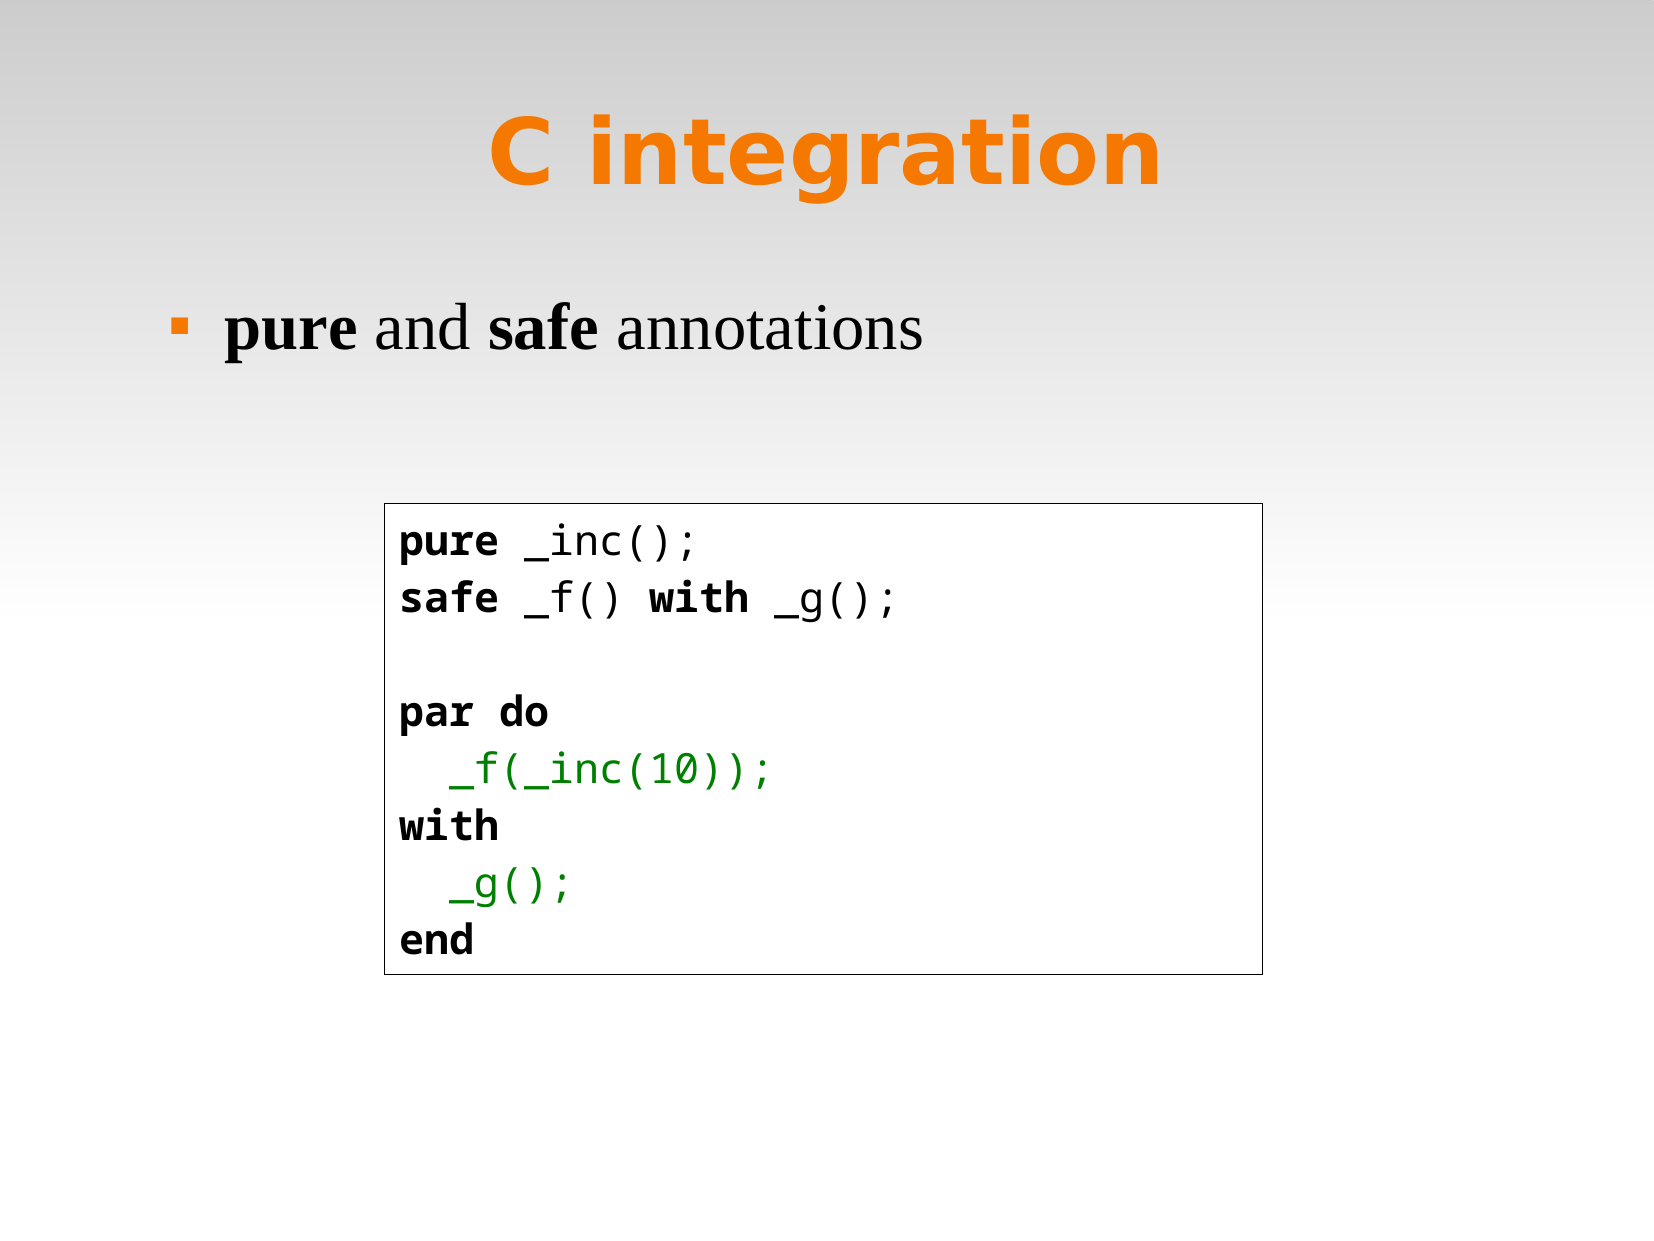

# C integration
pure and safe annotations
par do
 _f(_inc(10));
with
 _g();
end
pure _inc();
safe _f() with _g();
par do
 _f(_inc(10));
with
 _g();
end